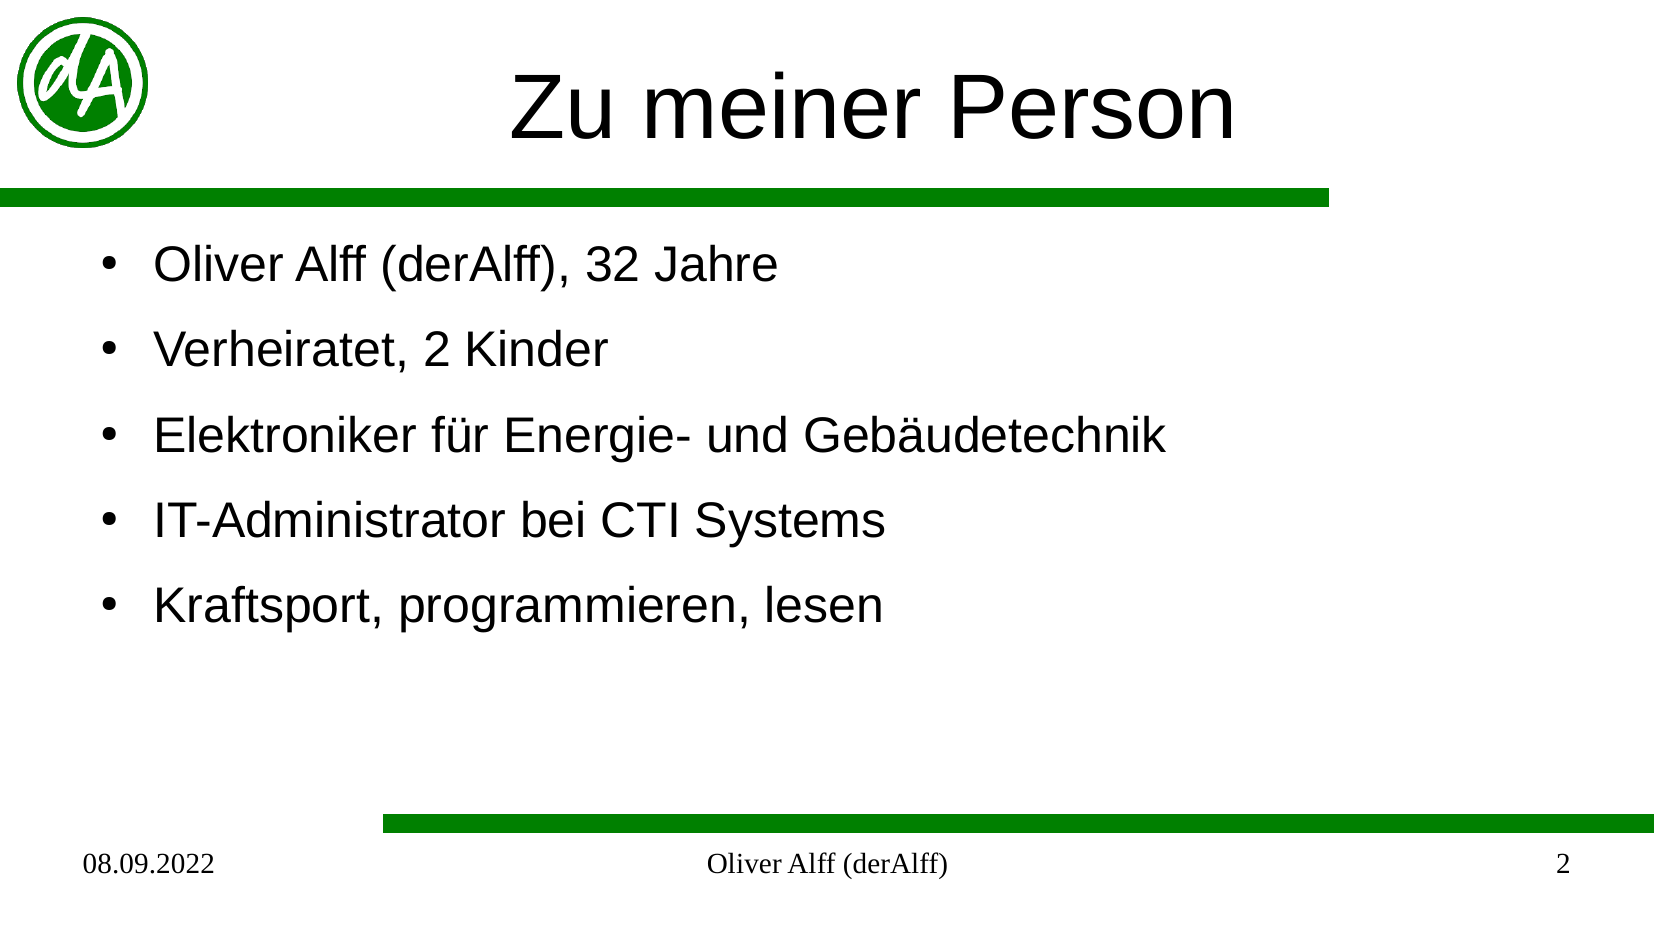

# Zu meiner Person
Oliver Alff (derAlff), 32 Jahre
Verheiratet, 2 Kinder
Elektroniker für Energie- und Gebäudetechnik
IT-Administrator bei CTI Systems
Kraftsport, programmieren, lesen
08.09.2022
Oliver Alff (derAlff)
2